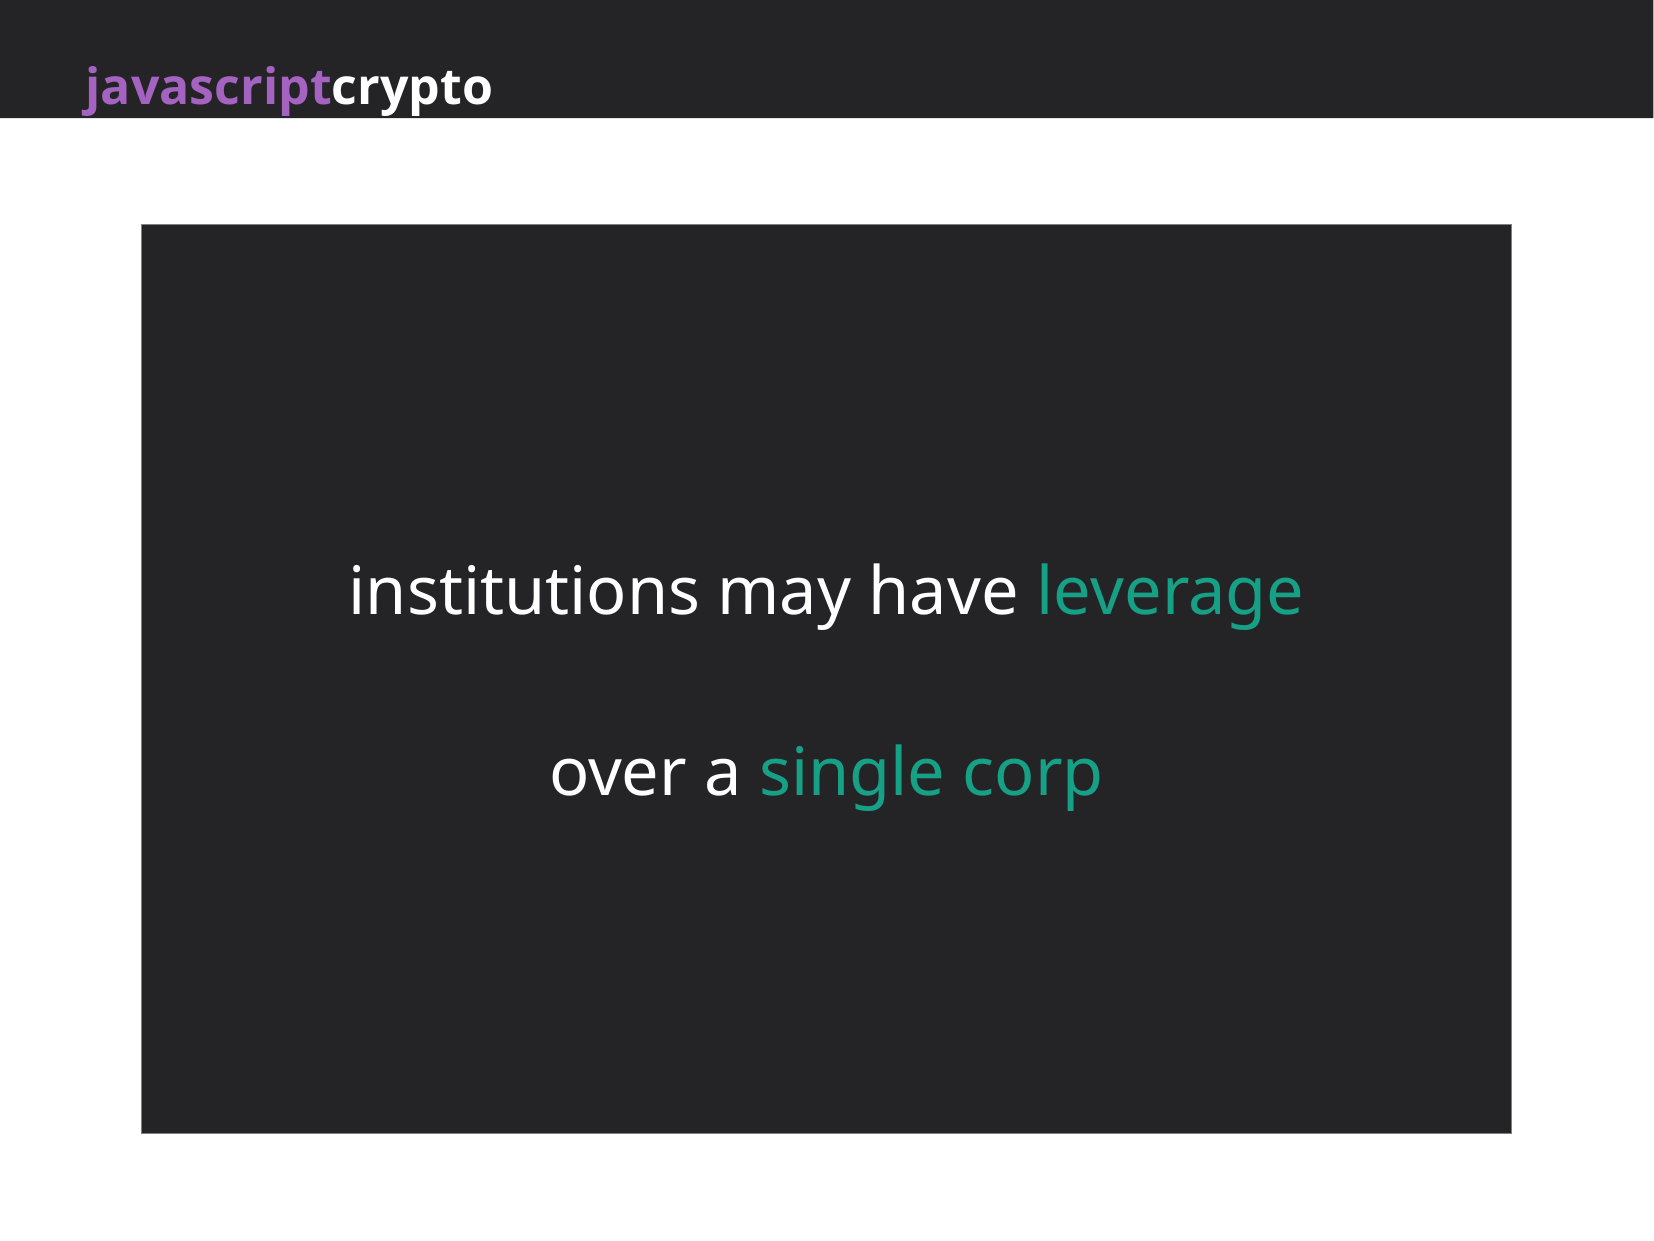

javascriptcrypto
institutions may have leverage
over a single corp
encrypt shit